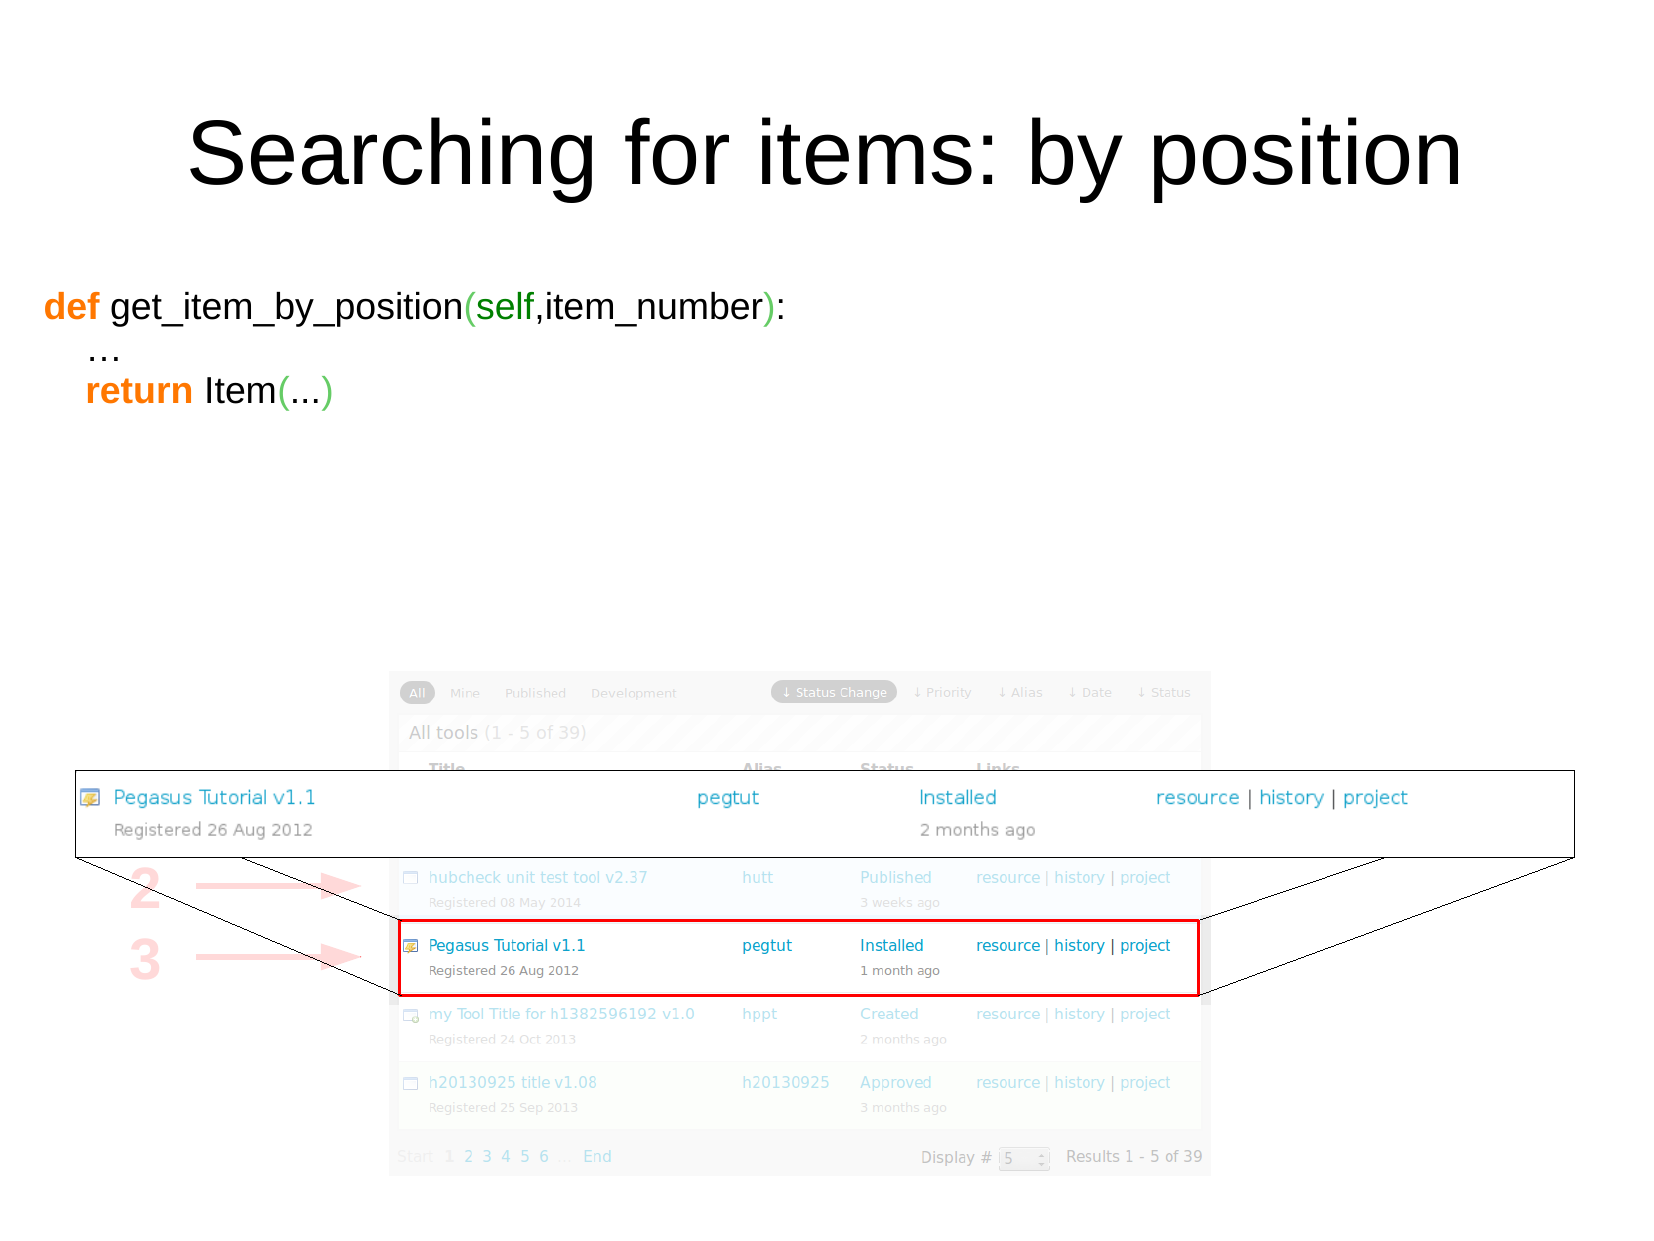

# Searching for items: by position
def get_item_by_position(self,item_number):
 …
 return Item(...)
1
2
3